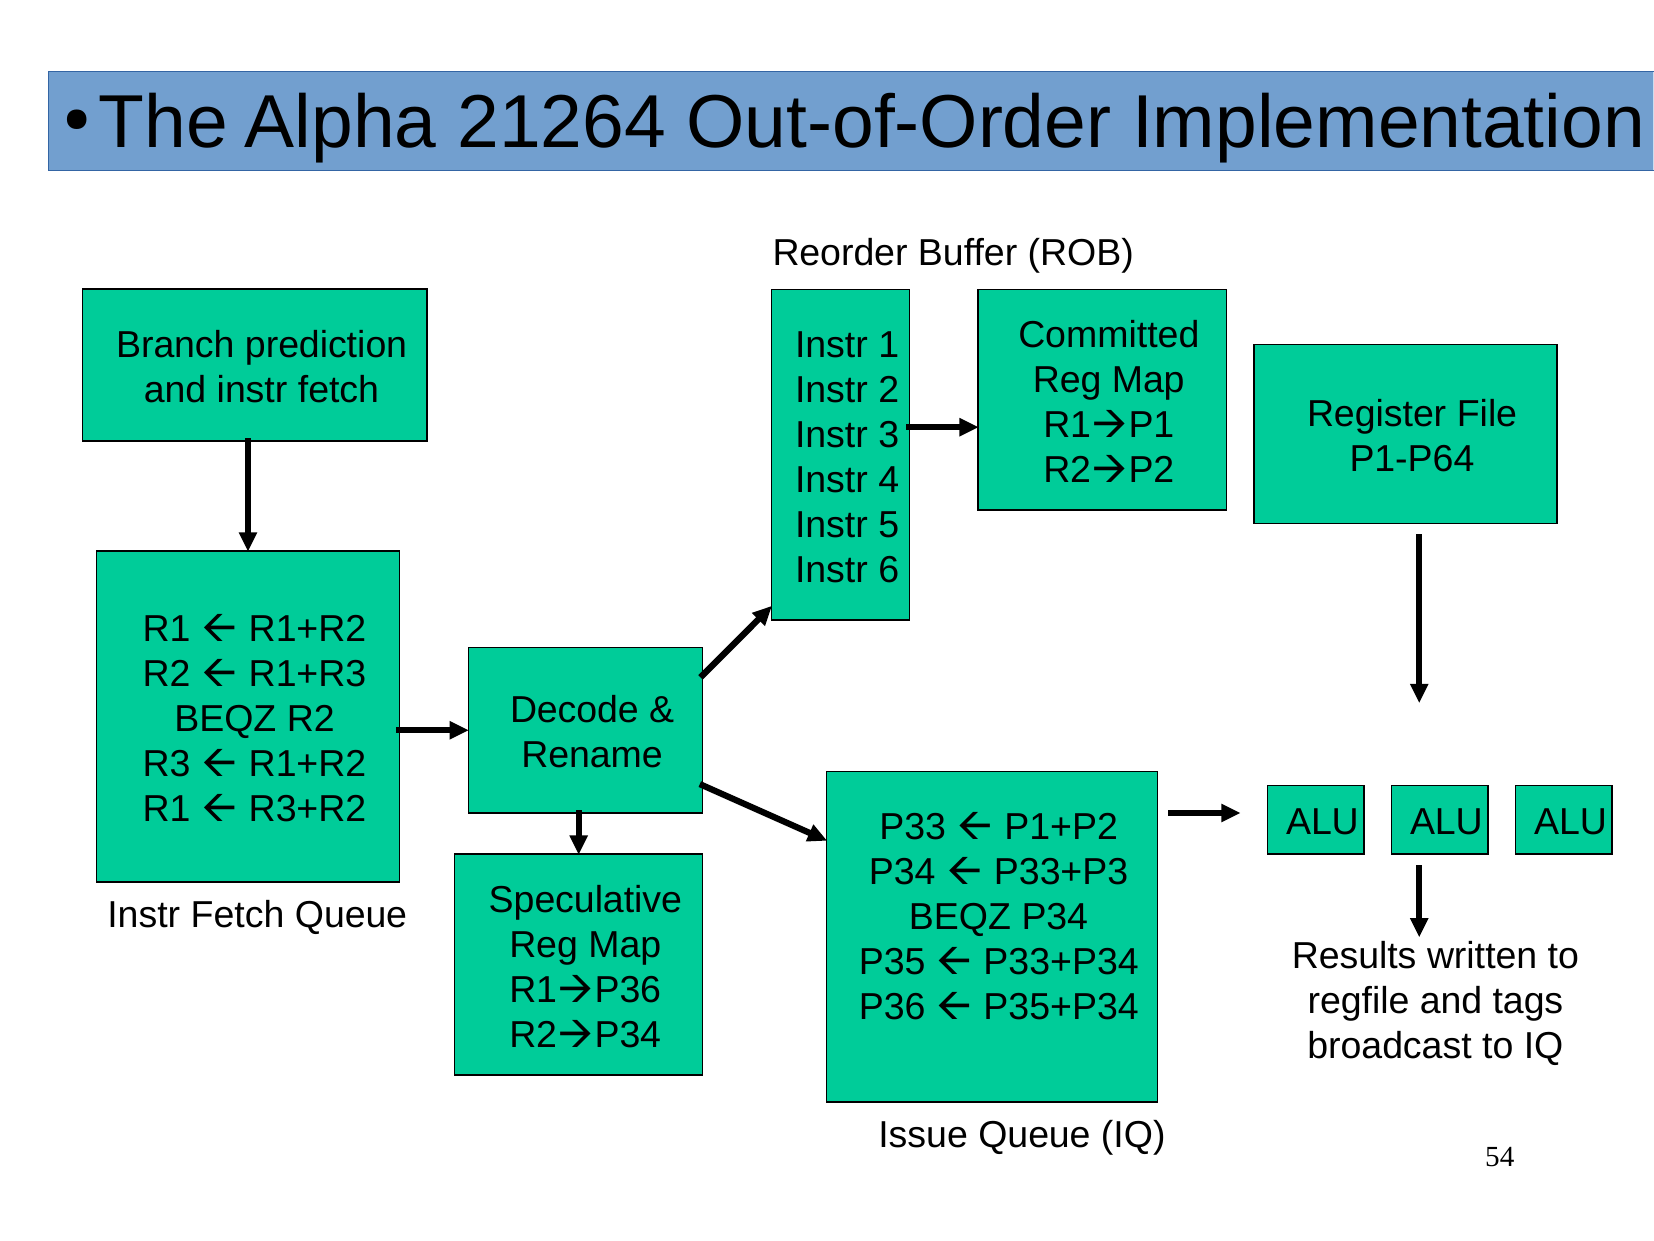

The Alpha 21264 Out-of-Order Implementation
Reorder Buffer (ROB)
Branch prediction
and instr fetch
Instr 1
Instr 2
Instr 3
Instr 4
Instr 5
Instr 6
Committed
Reg Map
R1P1
R2P2
Register File
P1-P64
R1  R1+R2
R2  R1+R3
BEQZ R2
R3  R1+R2
R1  R3+R2
Decode &
Rename
P33  P1+P2
P34  P33+P3
BEQZ P34
P35  P33+P34
P36  P35+P34
ALU
ALU
ALU
Speculative
Reg Map
R1P36
R2P34
Instr Fetch Queue
Results written to
regfile and tags
broadcast to IQ
Issue Queue (IQ)